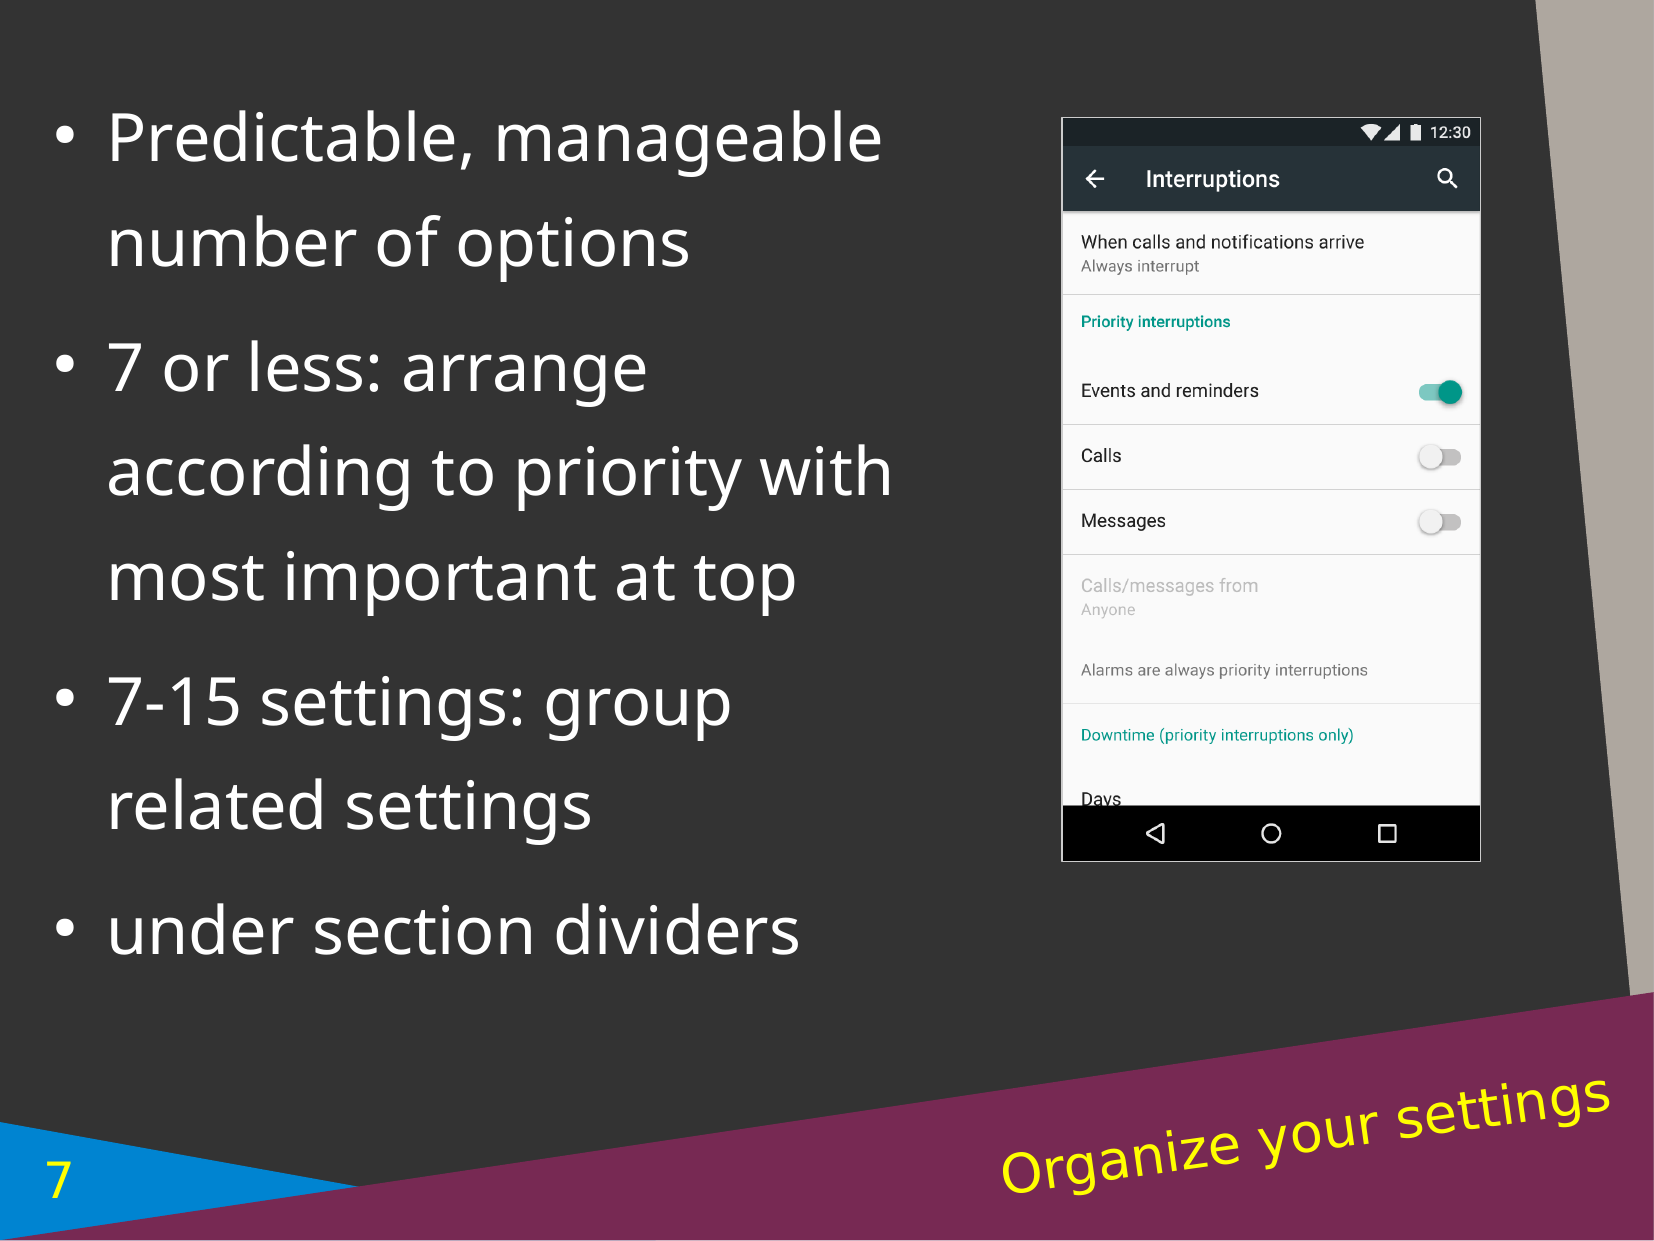

Predictable, manageable number of options
7 or less: arrange according to priority with most important at top
7-15 settings: group related settings
under section dividers
# Organize your settings
7